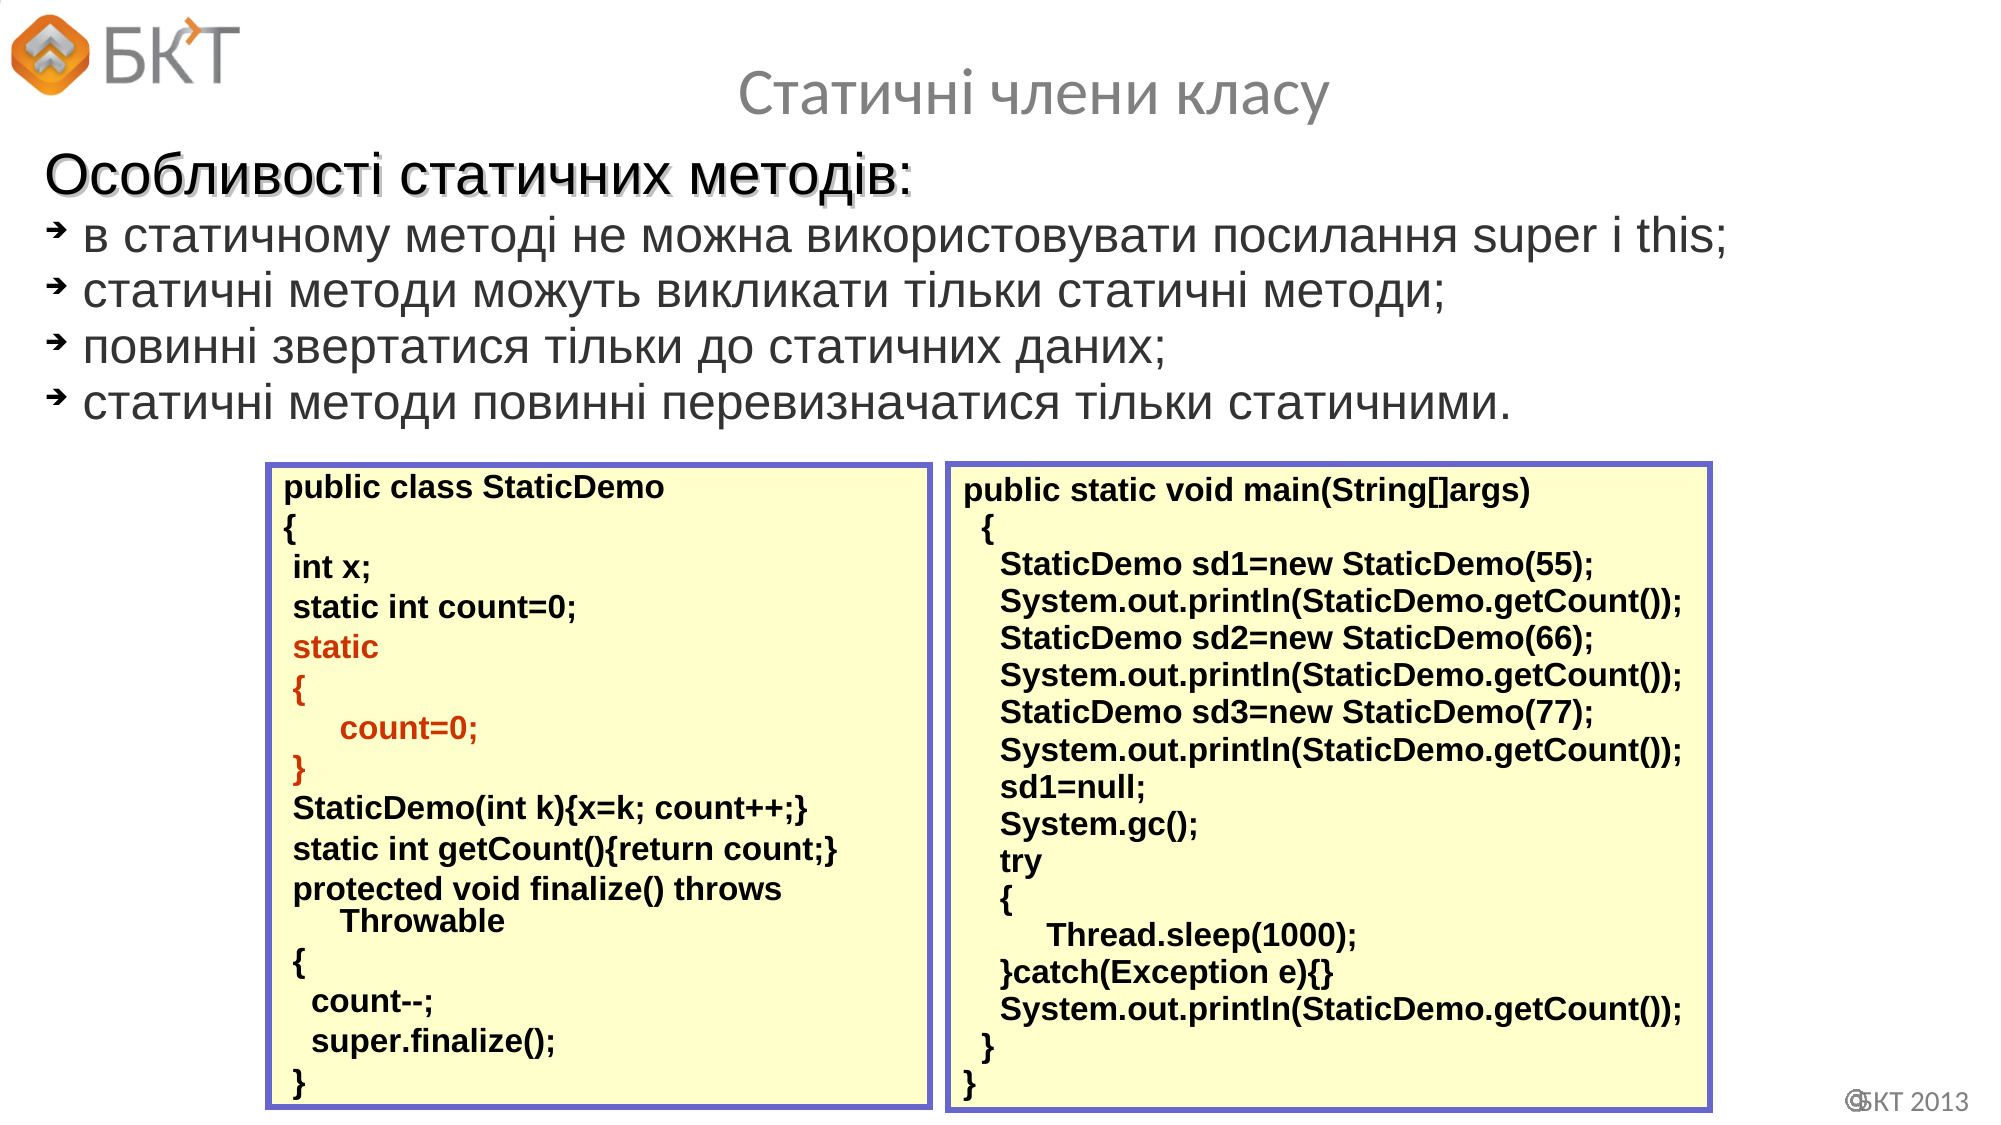

Статичні члени класу
Особливості статичних методів:
 в статичному методі не можна використовувати посилання super і this;
 статичні методи можуть викликати тільки статичні методи;
 повинні звертатися тільки до статичних даних;
 статичні методи повинні перевизначатися тільки статичними.
public static void main(String[]args)
 {
 StaticDemo sd1=new StaticDemo(55);
 System.out.println(StaticDemo.getCount());
 StaticDemo sd2=new StaticDemo(66);
 System.out.println(StaticDemo.getCount());
 StaticDemo sd3=new StaticDemo(77);
 System.out.println(StaticDemo.getCount());
 sd1=null;
 System.gc();
 try
 {
 Thread.sleep(1000);
 }catch(Exception e){}
 System.out.println(StaticDemo.getCount());
 }
}
# public class StaticDemo
{
 int x;
 static int count=0;
 static
 {
	count=0;
 }
 StaticDemo(int k){x=k; count++;}
 static int getCount(){return count;}
 protected void finalize() throws Throwable
 {
 count--;
 super.finalize();
 }
БКТ 2013